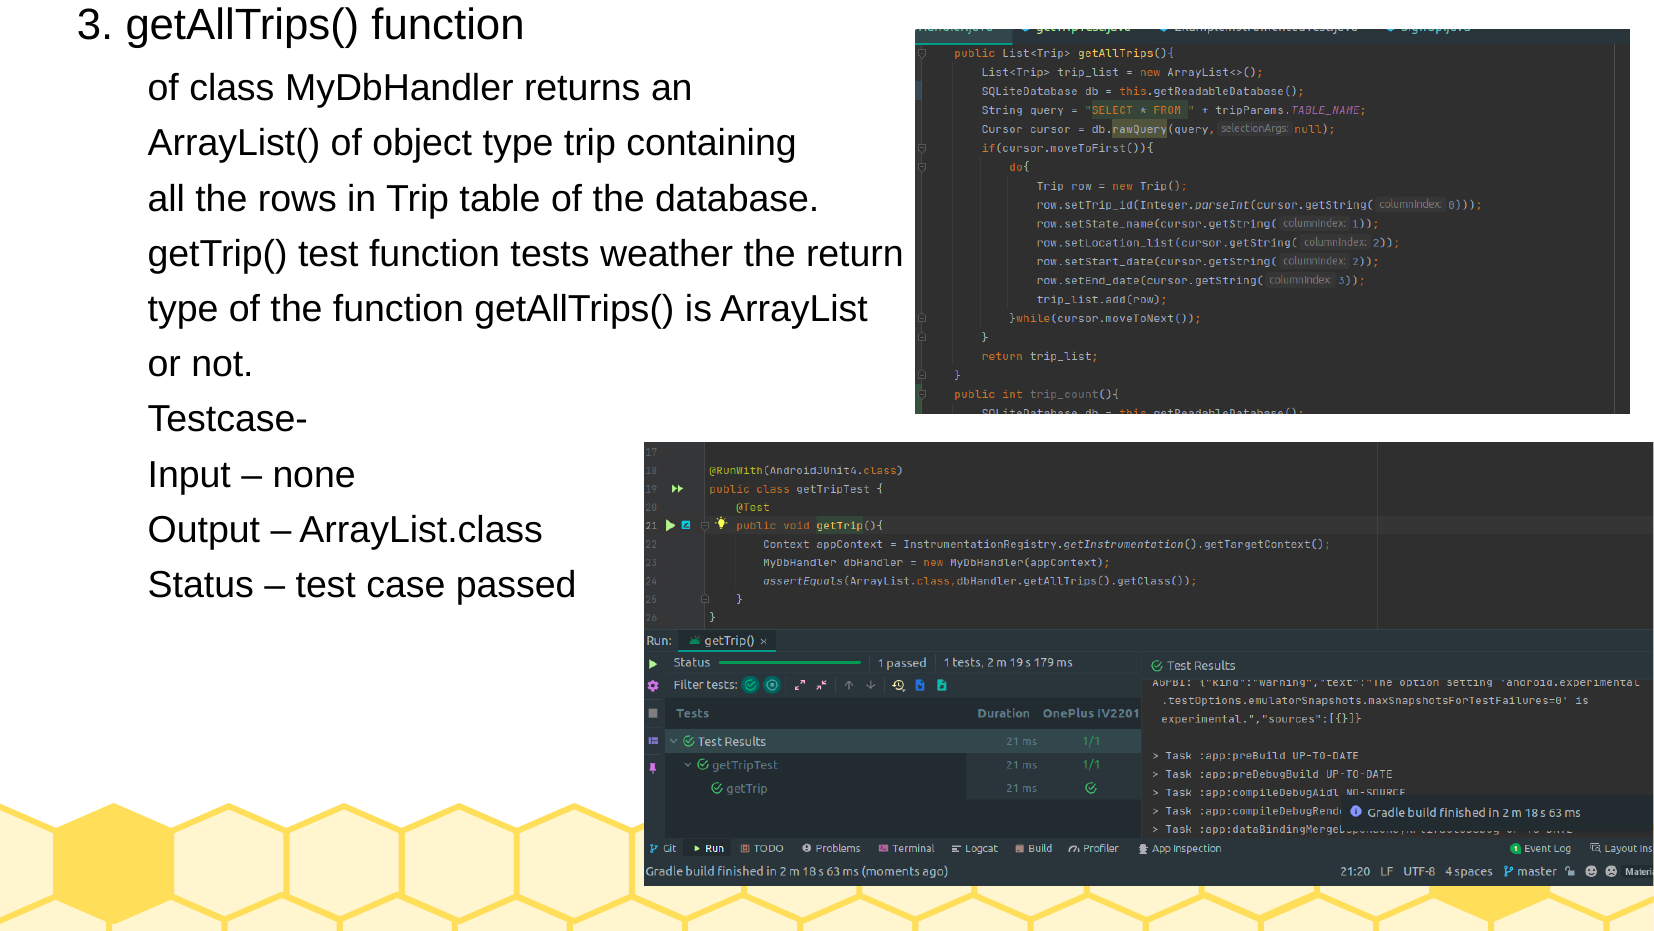

# 3. getAllTrips() function
of class MyDbHandler returns an
ArrayList() of object type trip containing
all the rows in Trip table of the database.
getTrip() test function tests weather the return
type of the function getAllTrips() is ArrayList
or not.
Testcase-
Input – none
Output – ArrayList.class
Status – test case passed